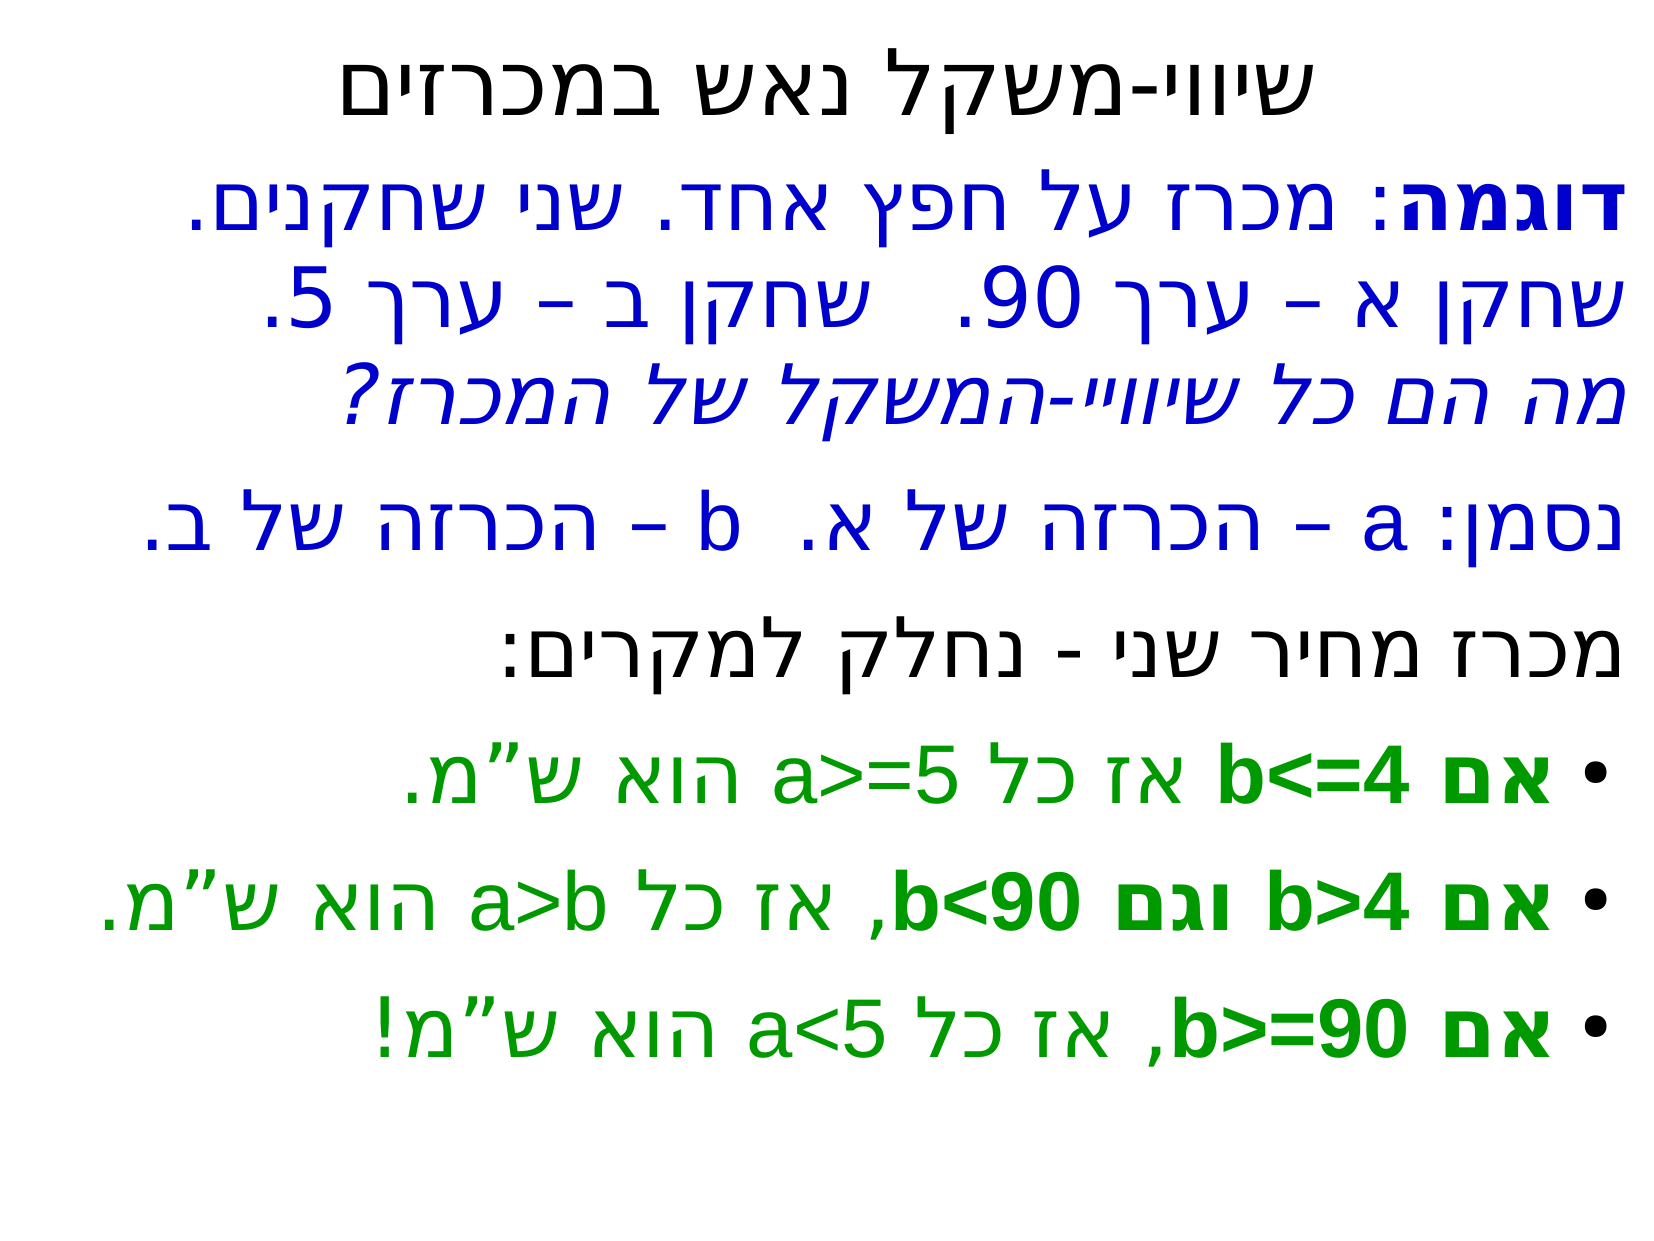

# שיווי-משקל נאש במכרזים
דוגמה: מכרז על חפץ אחד. שני שחקנים.
שחקן א – ערך 90. שחקן ב – ערך 5.
מה הם כל שיוויי-המשקל של המכרז?
נסמן: a – הכרזה של א. b – הכרזה של ב.
מכרז מחיר שני - נחלק למקרים:
אם b<=4 אז כל a>=5 הוא ש”מ.
אם b>4 וגם b<90, אז כל a>b הוא ש”מ.
אם b>=90, אז כל a<5 הוא ש”מ!